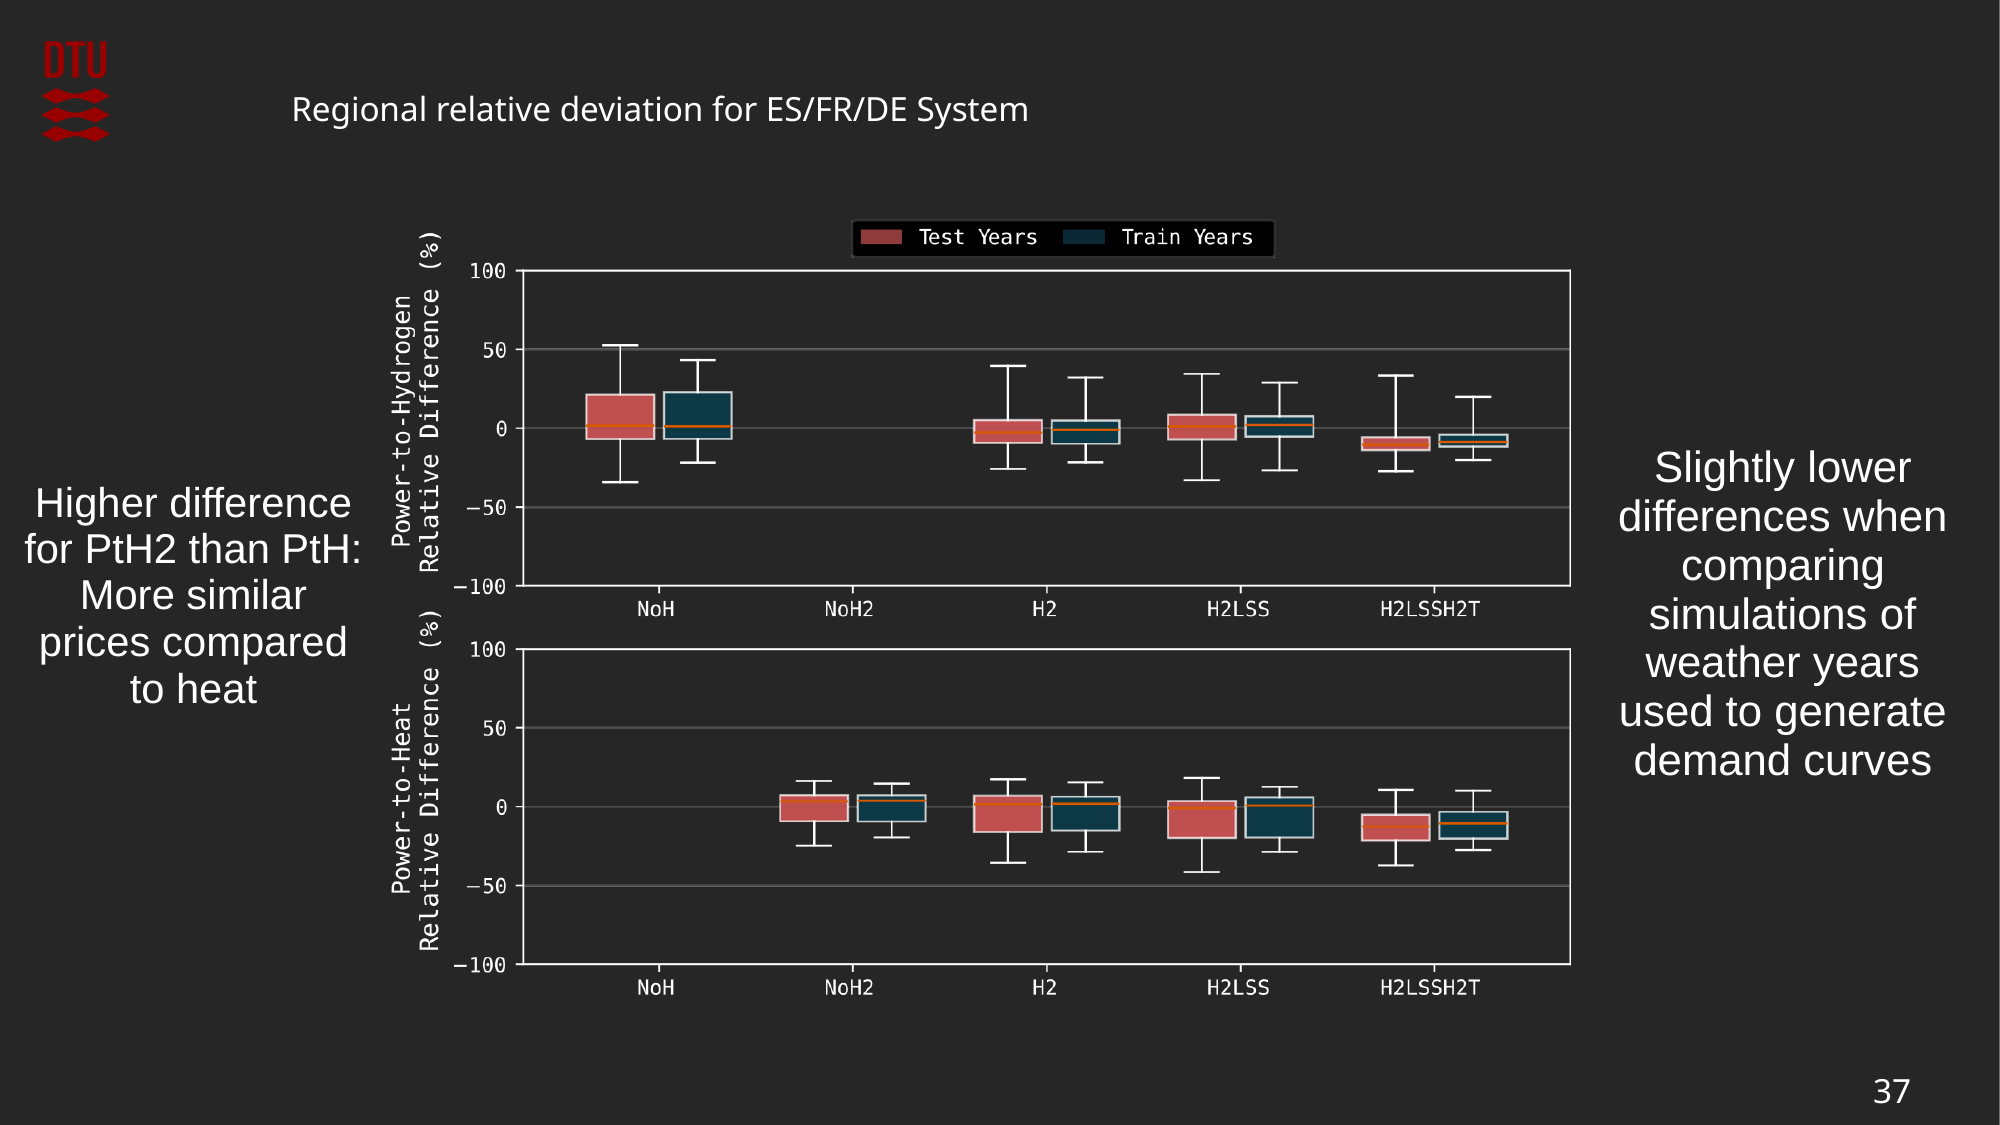

# Regional relative deviation for ES/FR/DE System
Slightly lower differences when comparing simulations of weather years used to generate demand curves
Higher difference for PtH2 than PtH:
More similar prices compared to heat